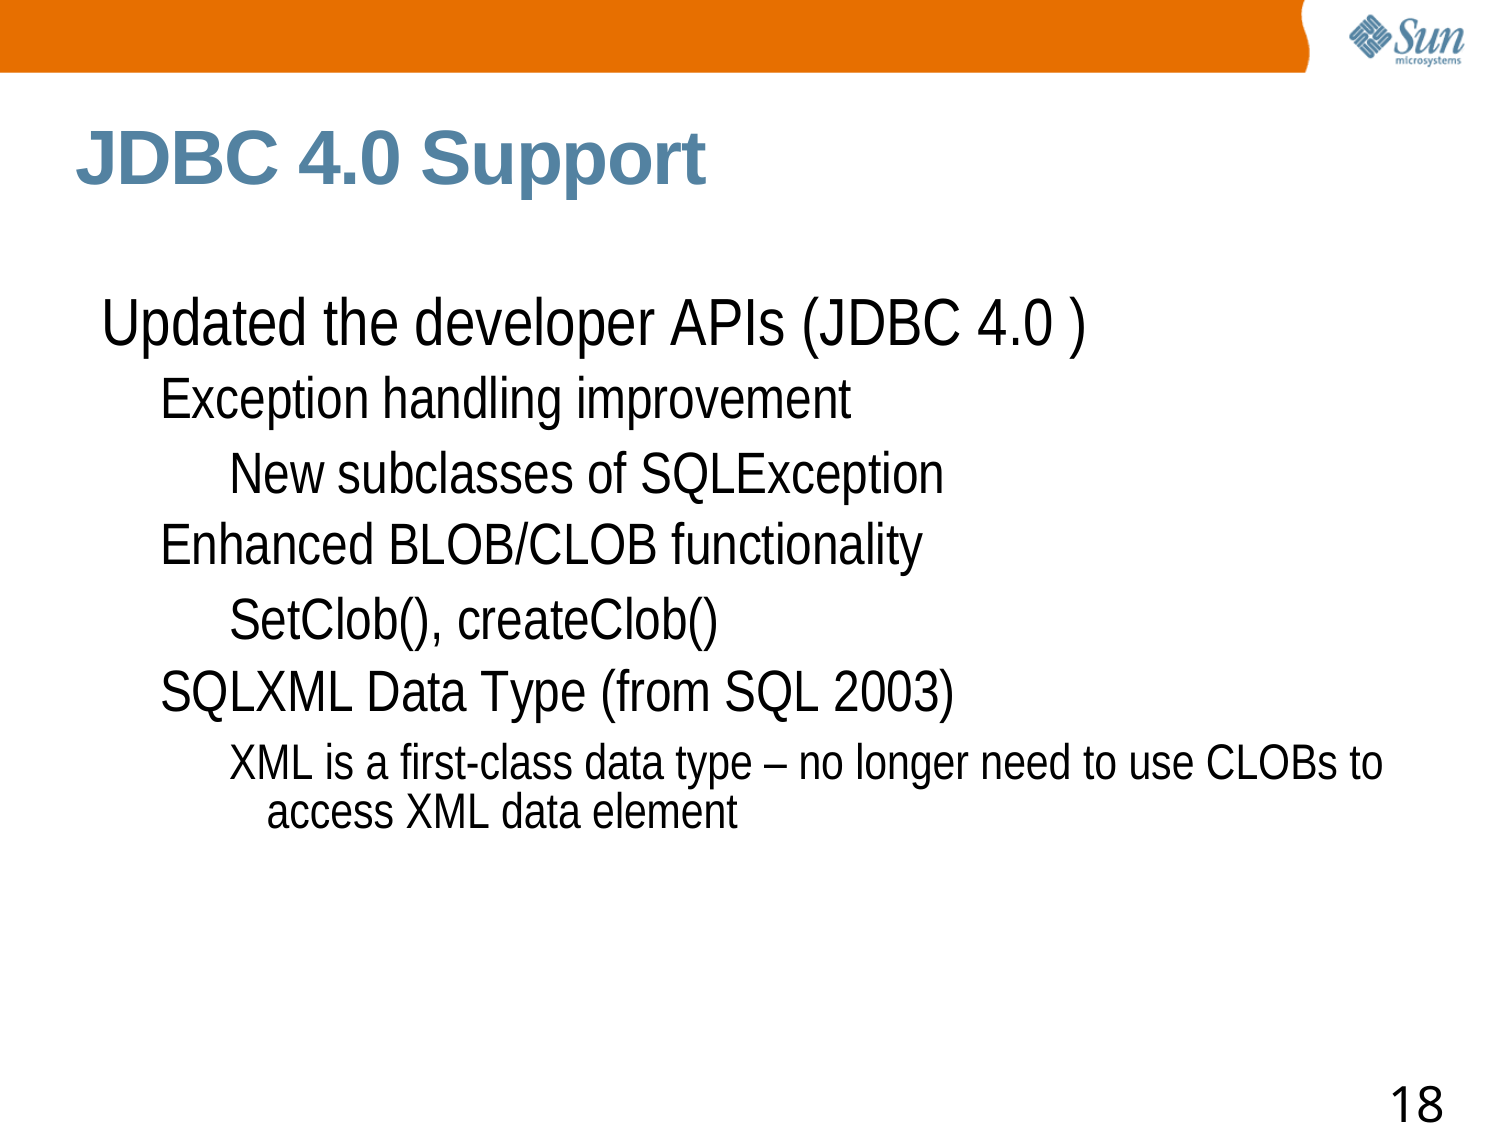

# JDBC 4.0 Support
Updated the developer APIs (JDBC 4.0 )
Exception handling improvement
New subclasses of SQLException
Enhanced BLOB/CLOB functionality
SetClob(), createClob()
SQLXML Data Type (from SQL 2003)
XML is a first-class data type – no longer need to use CLOBs to access XML data element